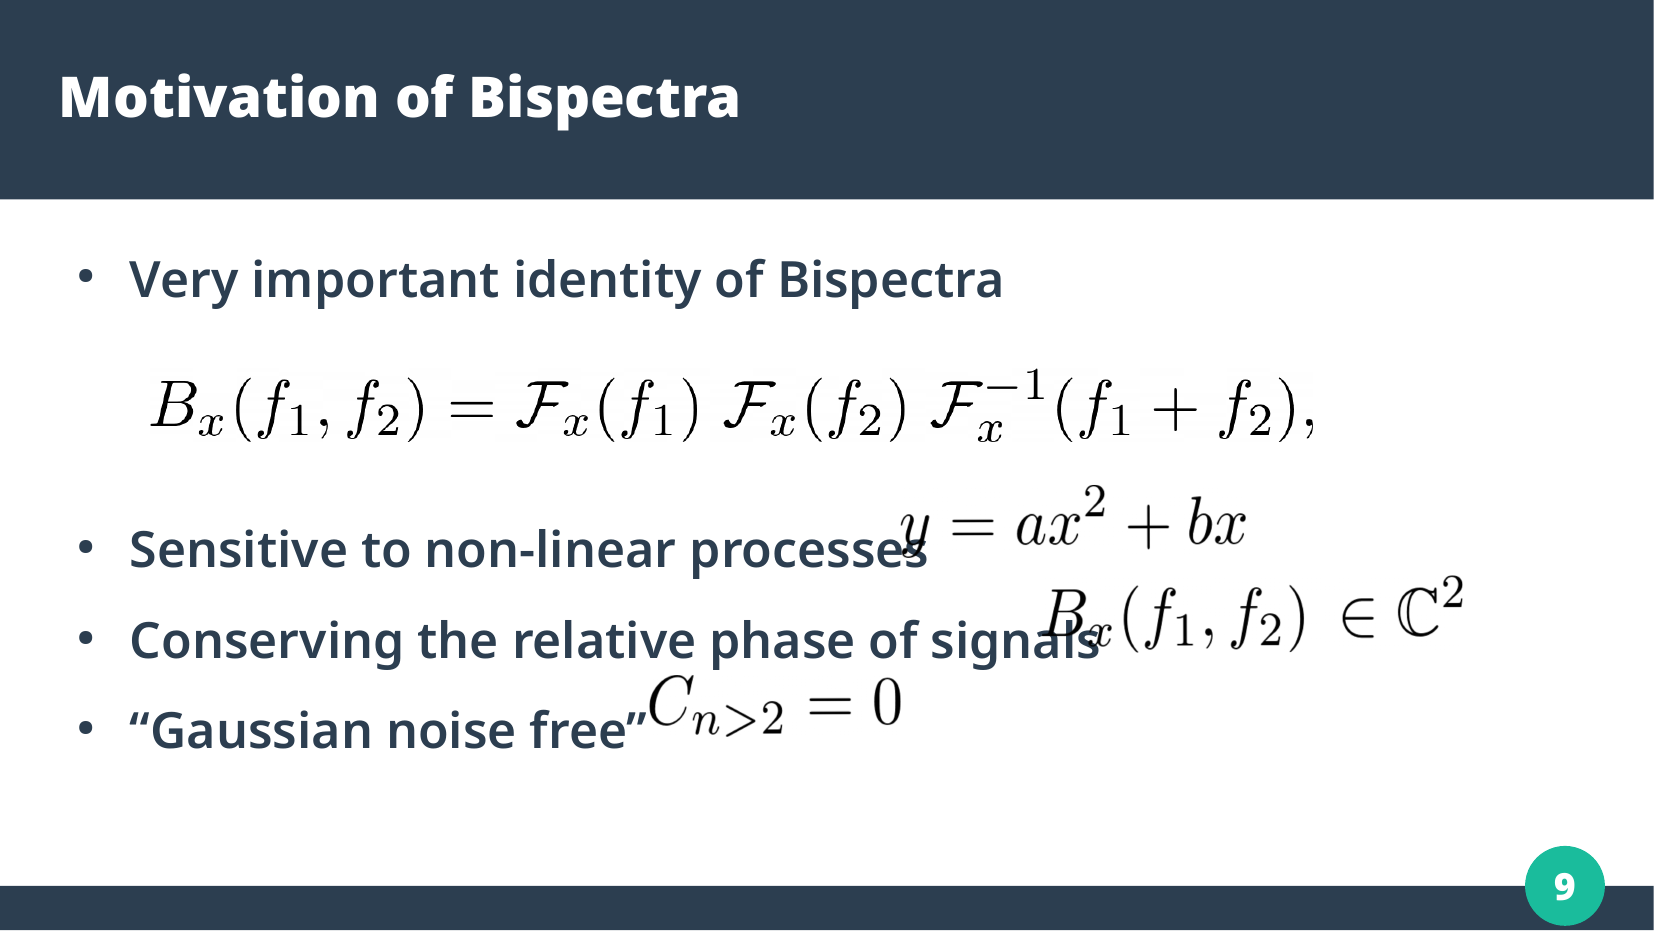

# Motivation of Bispectra
Very important identity of Bispectra
Sensitive to non-linear processes
Conserving the relative phase of signals
“Gaussian noise free”